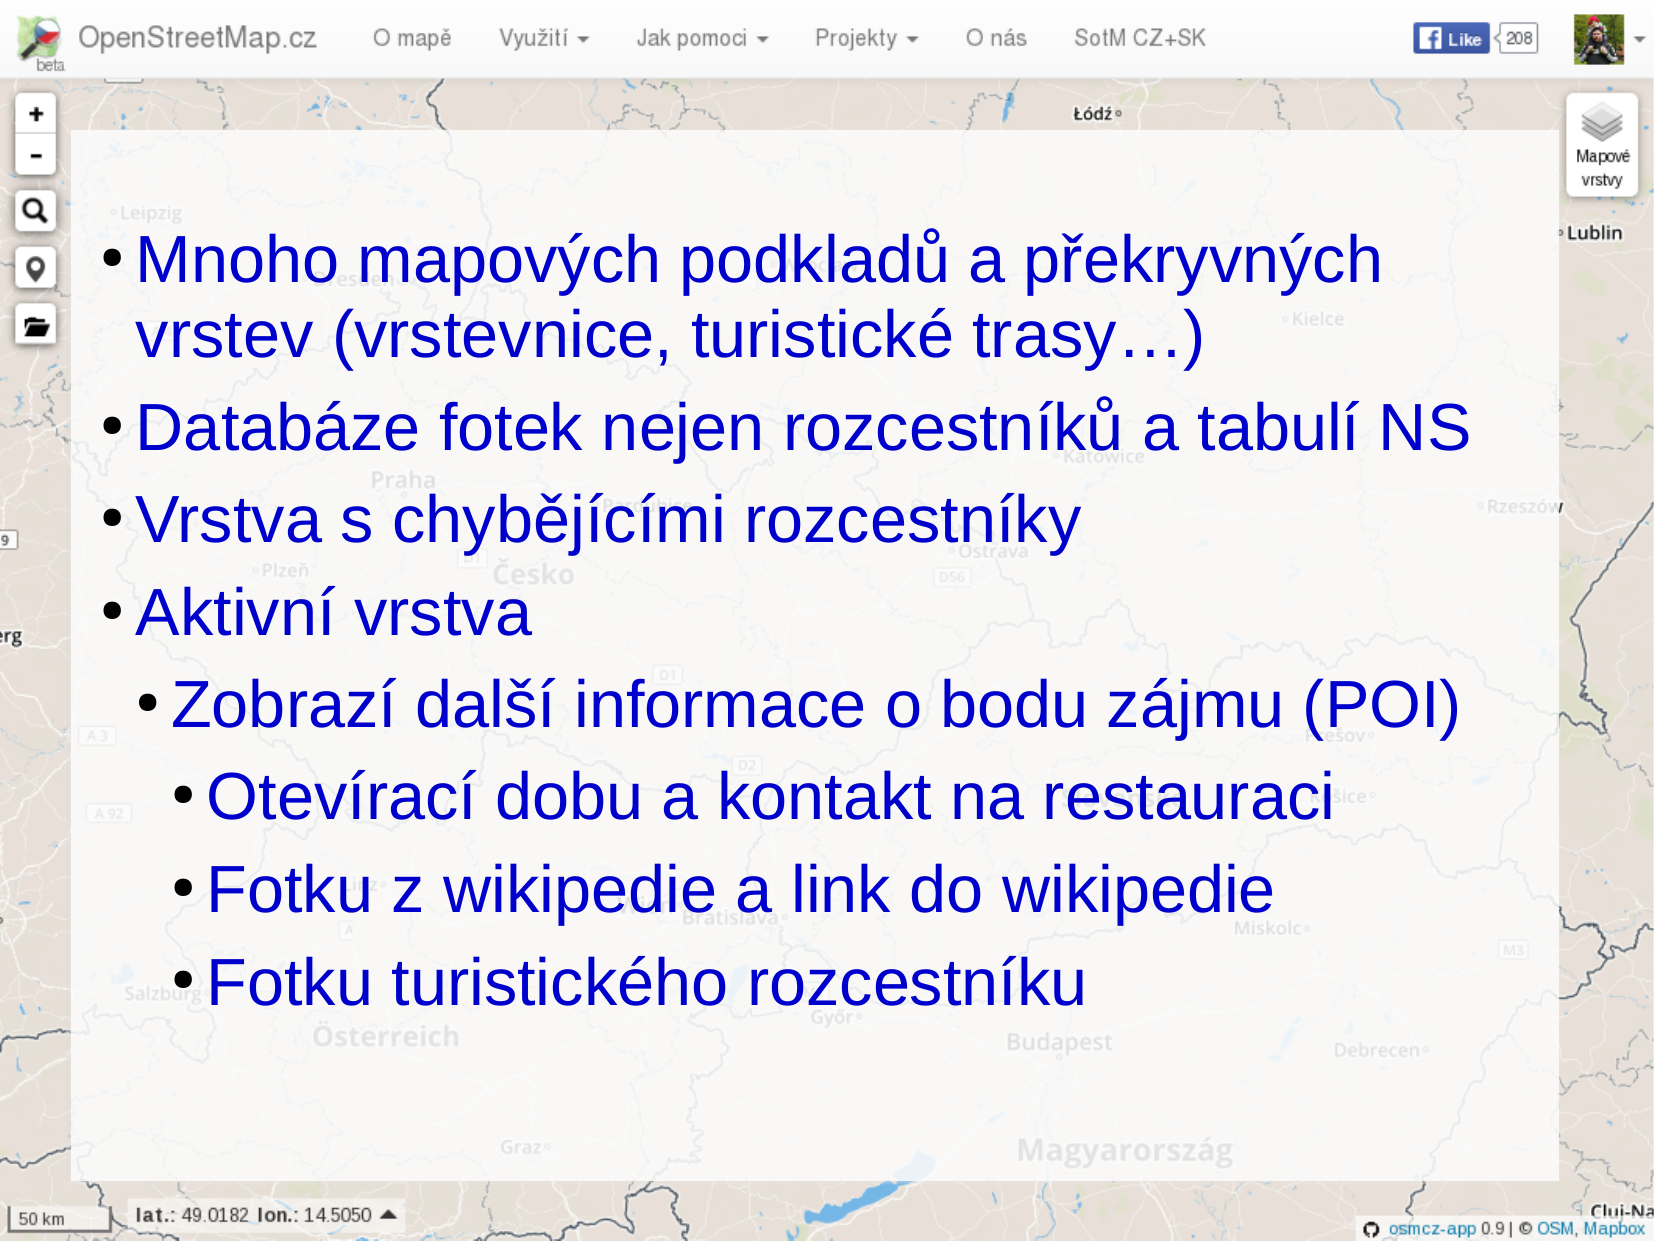

# Mnoho mapových podkladů a překryvných vrstev (vrstevnice, turistické trasy…)
Databáze fotek nejen rozcestníků a tabulí NS
Vrstva s chybějícími rozcestníky
Aktivní vrstva
Zobrazí další informace o bodu zájmu (POI)
Otevírací dobu a kontakt na restauraci
Fotku z wikipedie a link do wikipedie
Fotku turistického rozcestníku